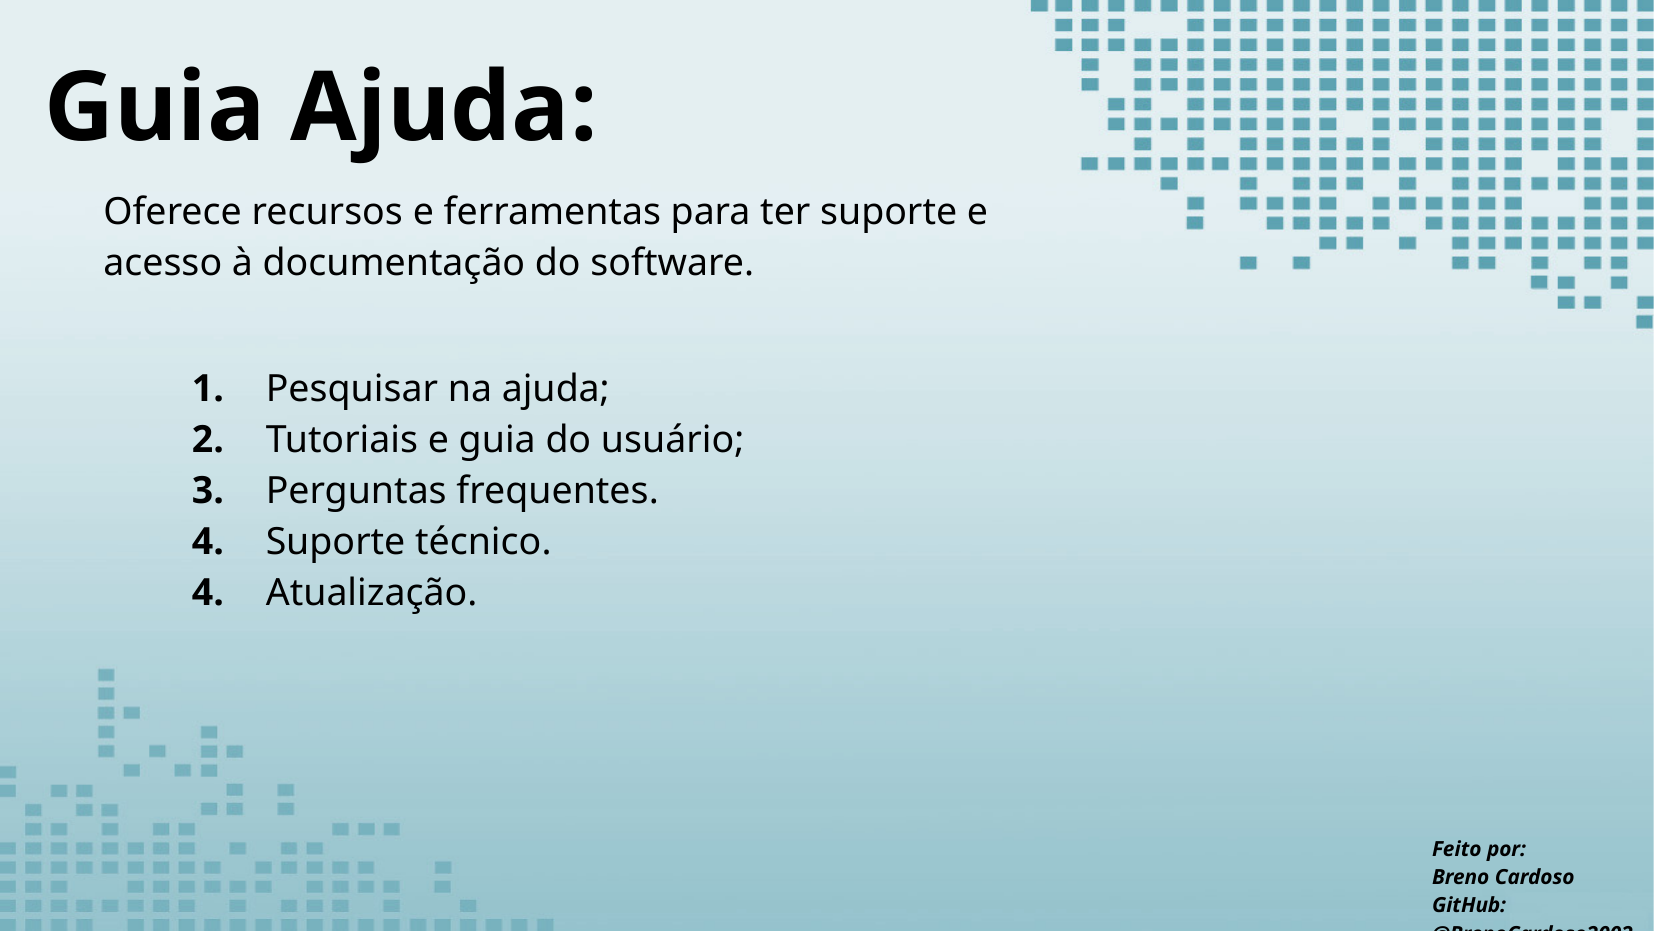

Guia Ajuda:
Oferece recursos e ferramentas para ter suporte e acesso à documentação do software.
1.	Pesquisar na ajuda;
2.	Tutoriais e guia do usuário;
3. 	Perguntas frequentes.
4. 	Suporte técnico.
4. 	Atualização.
Feito por:
Breno Cardoso
GitHub:
@BrenoCardoso2002